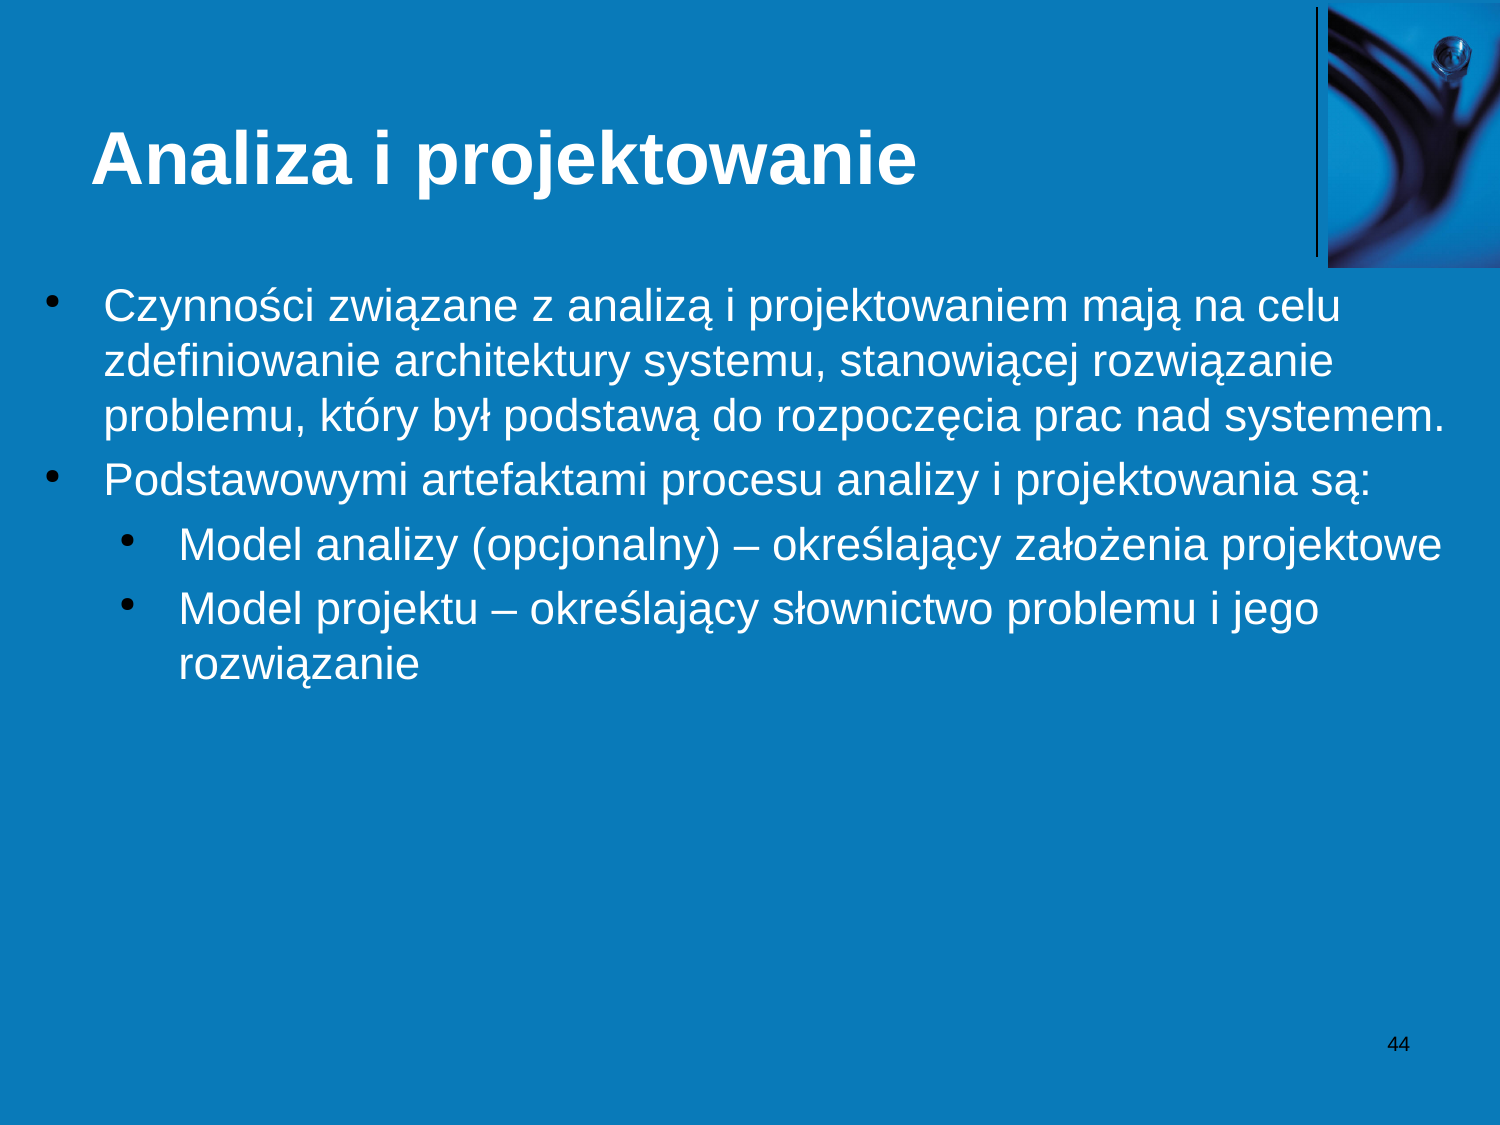

# Analiza i projektowanie
Czynności związane z analizą i projektowaniem mają na celu zdefiniowanie architektury systemu, stanowiącej rozwiązanie problemu, który był podstawą do rozpoczęcia prac nad systemem.
Podstawowymi artefaktami procesu analizy i projektowania są:
Model analizy (opcjonalny) – określający założenia projektowe
Model projektu – określający słownictwo problemu i jego rozwiązanie
44